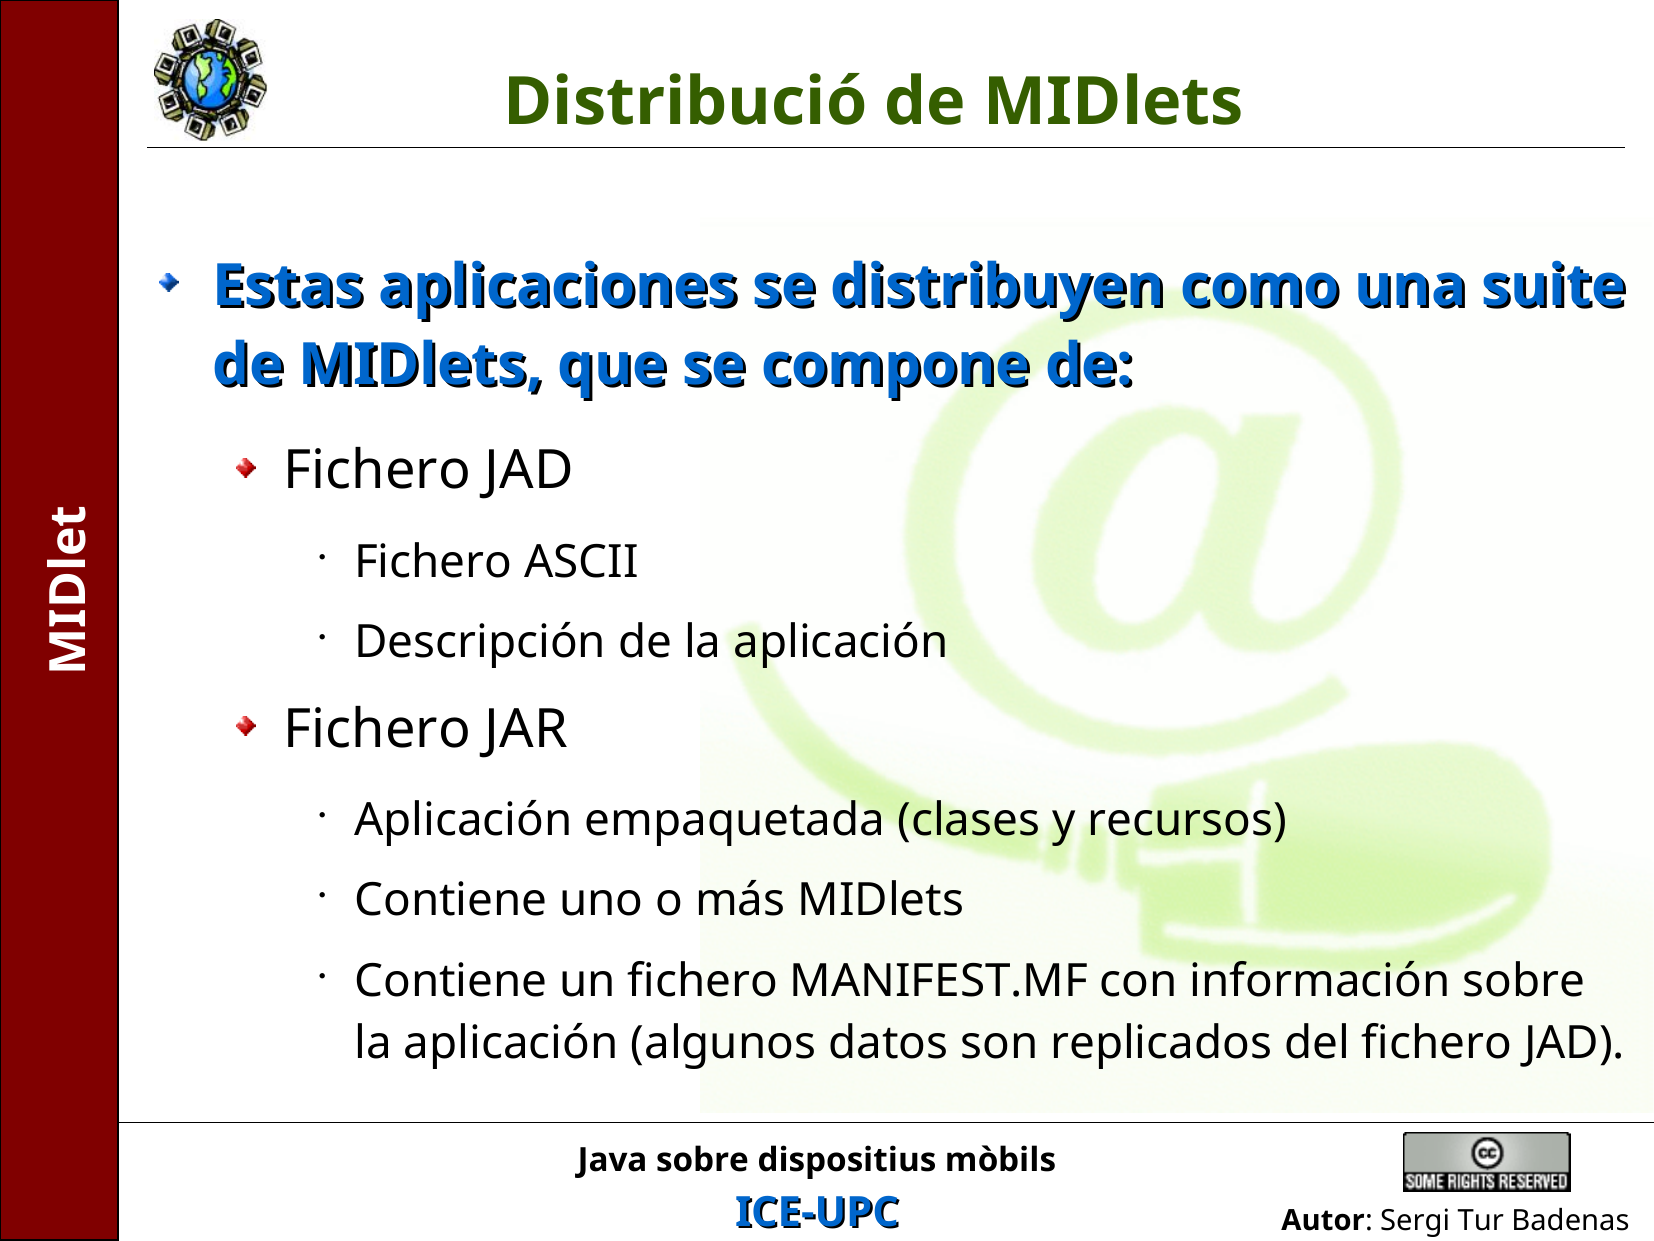

# Distribució de MIDlets
Estas aplicaciones se distribuyen como una suite de MIDlets, que se compone de:
Fichero JAD
Fichero ASCII
Descripción de la aplicación
Fichero JAR
Aplicación empaquetada (clases y recursos)
Contiene uno o más MIDlets
Contiene un fichero MANIFEST.MF con información sobre la aplicación (algunos datos son replicados del fichero JAD).